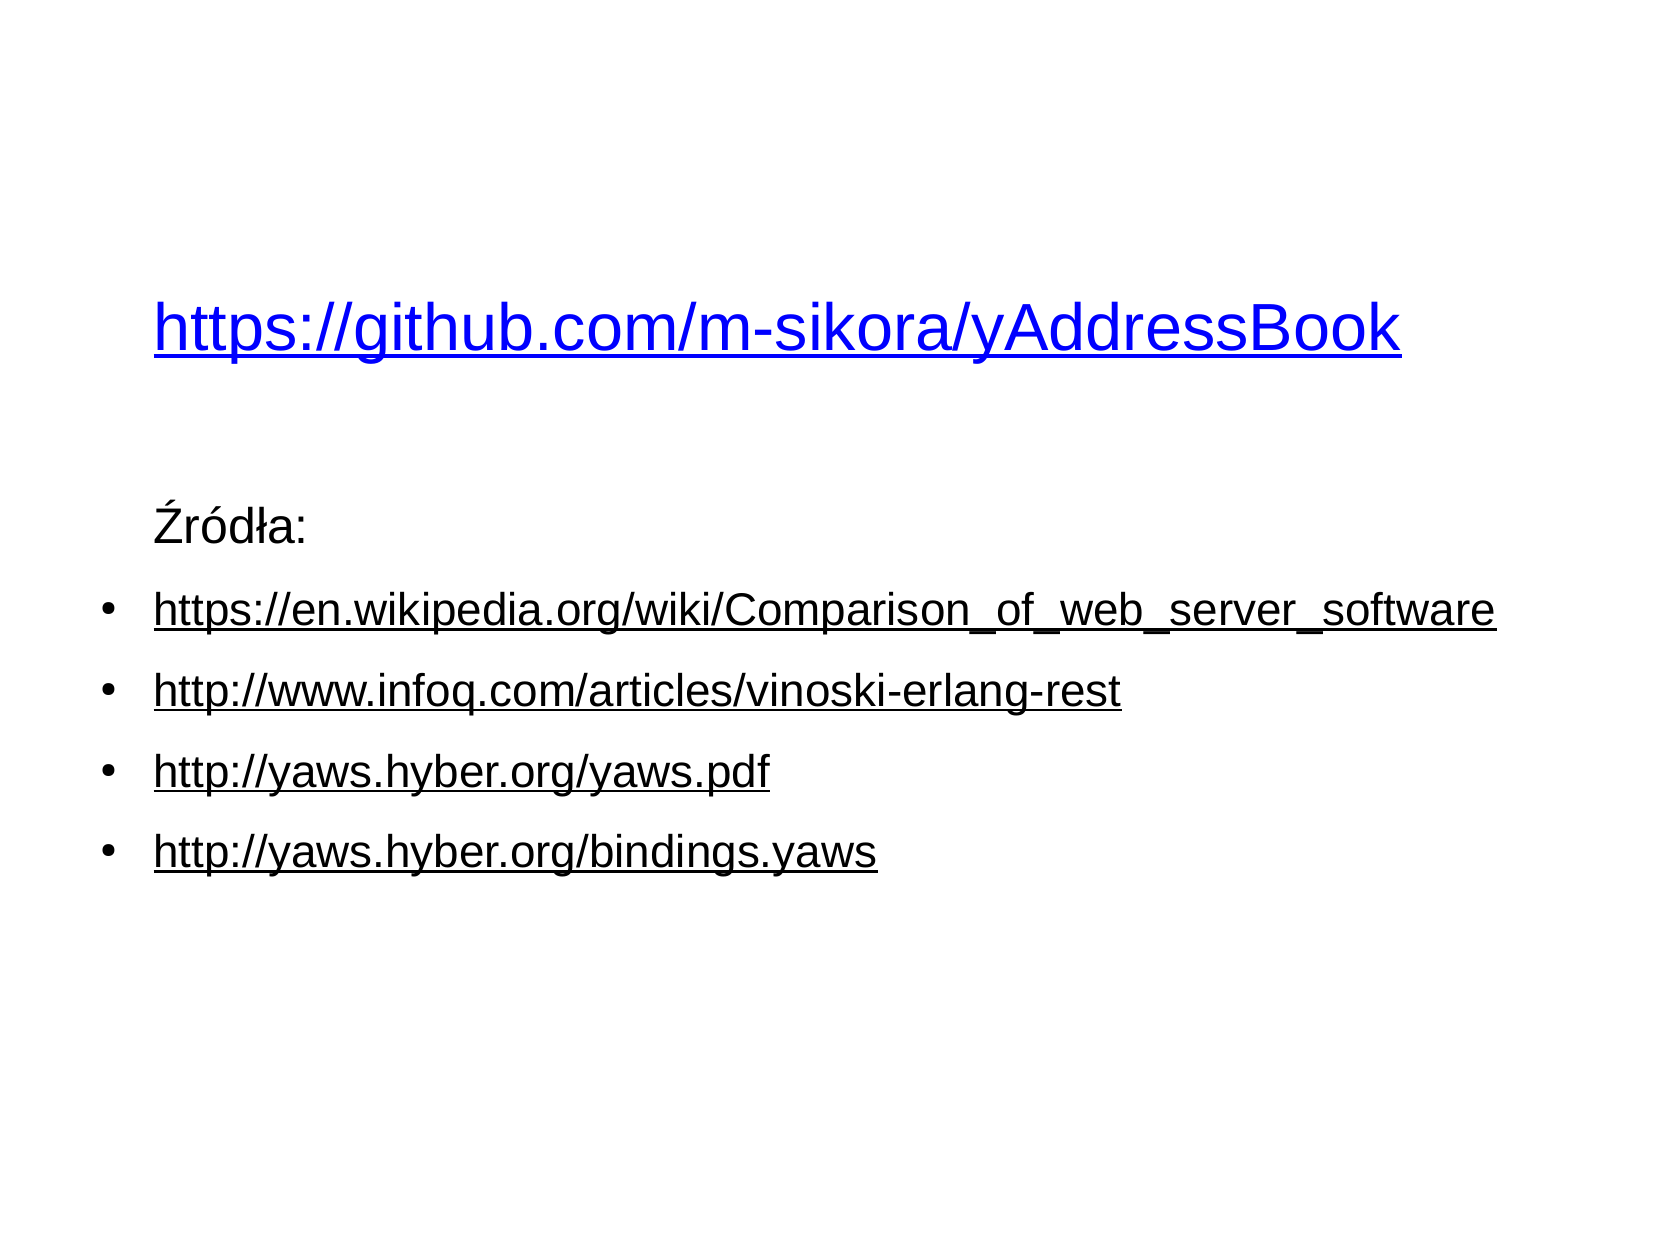

# https://github.com/m-sikora/yAddressBook
Źródła:
https://en.wikipedia.org/wiki/Comparison_of_web_server_software
http://www.infoq.com/articles/vinoski-erlang-rest
http://yaws.hyber.org/yaws.pdf
http://yaws.hyber.org/bindings.yaws